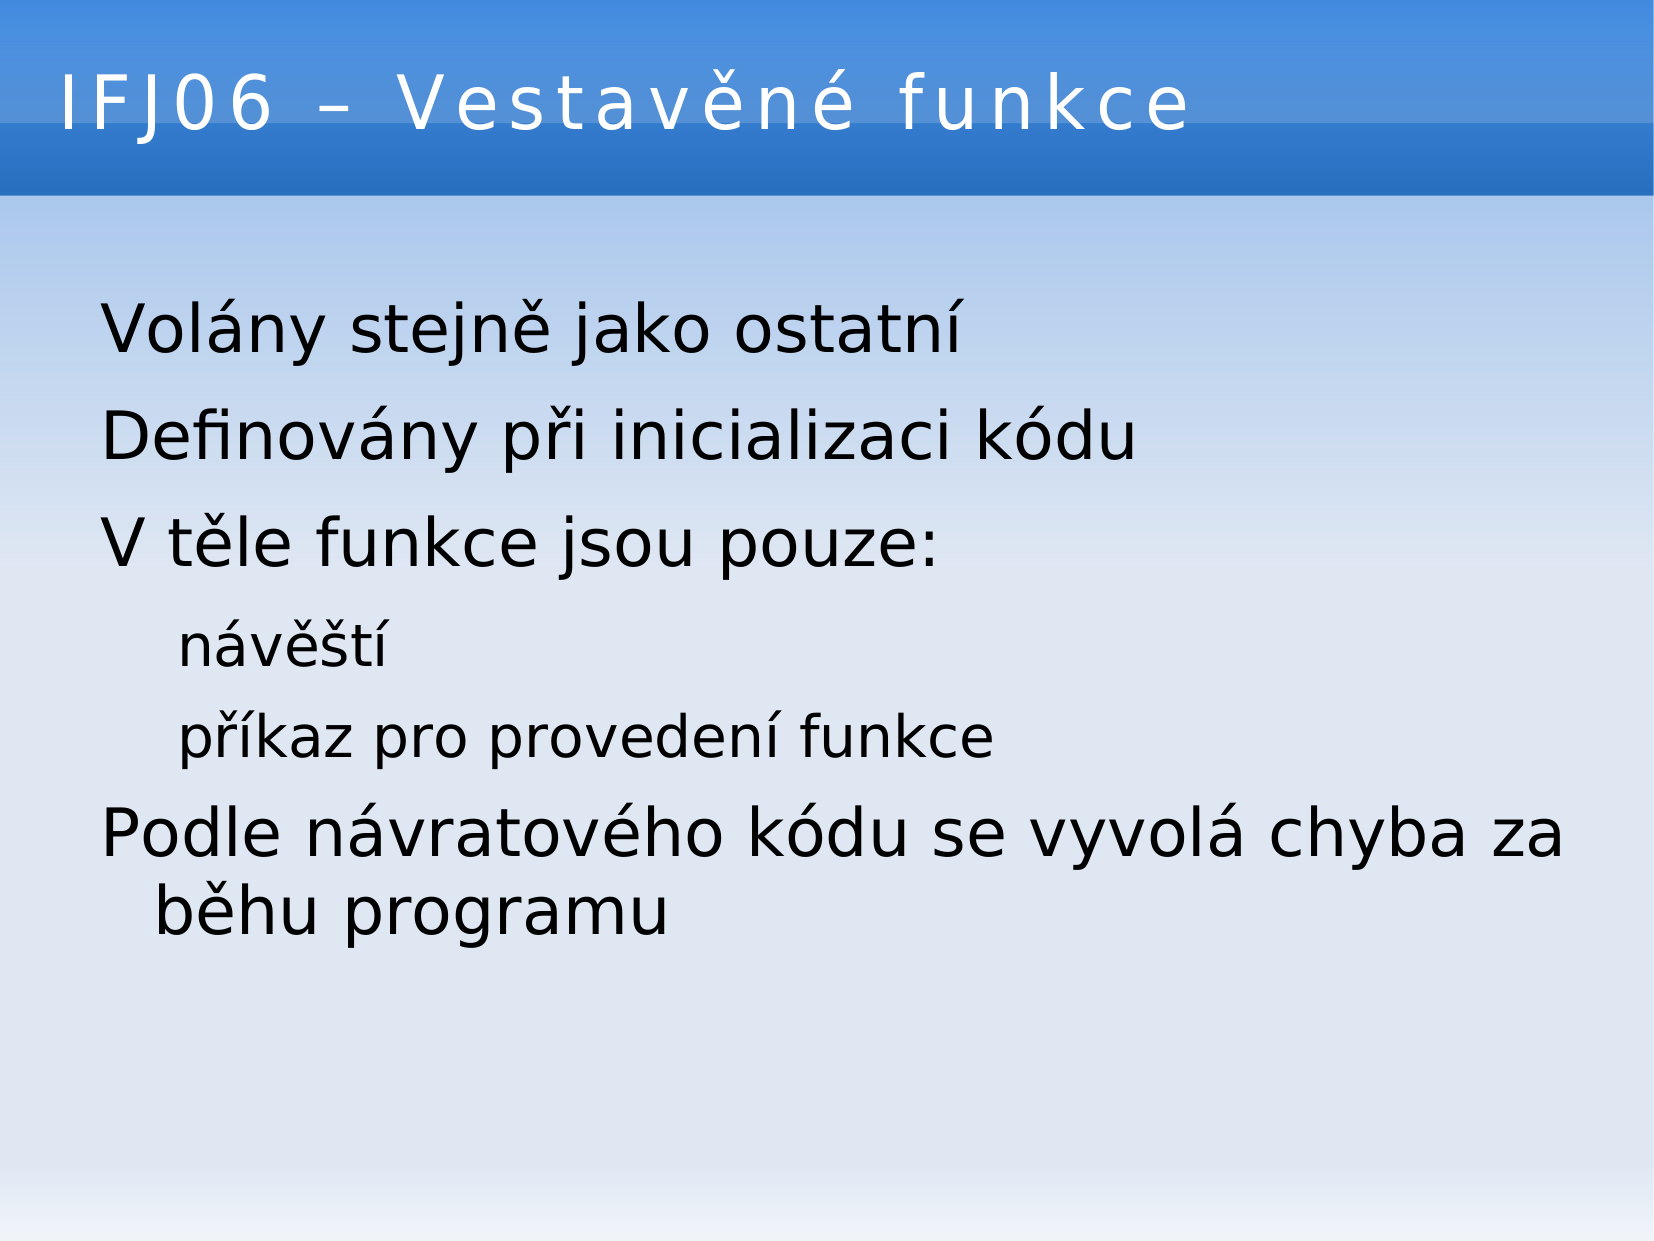

# IFJ06 – Vestavěné funkce
Volány stejně jako ostatní
Definovány při inicializaci kódu
V těle funkce jsou pouze:
návěští
příkaz pro provedení funkce
Podle návratového kódu se vyvolá chyba za běhu programu